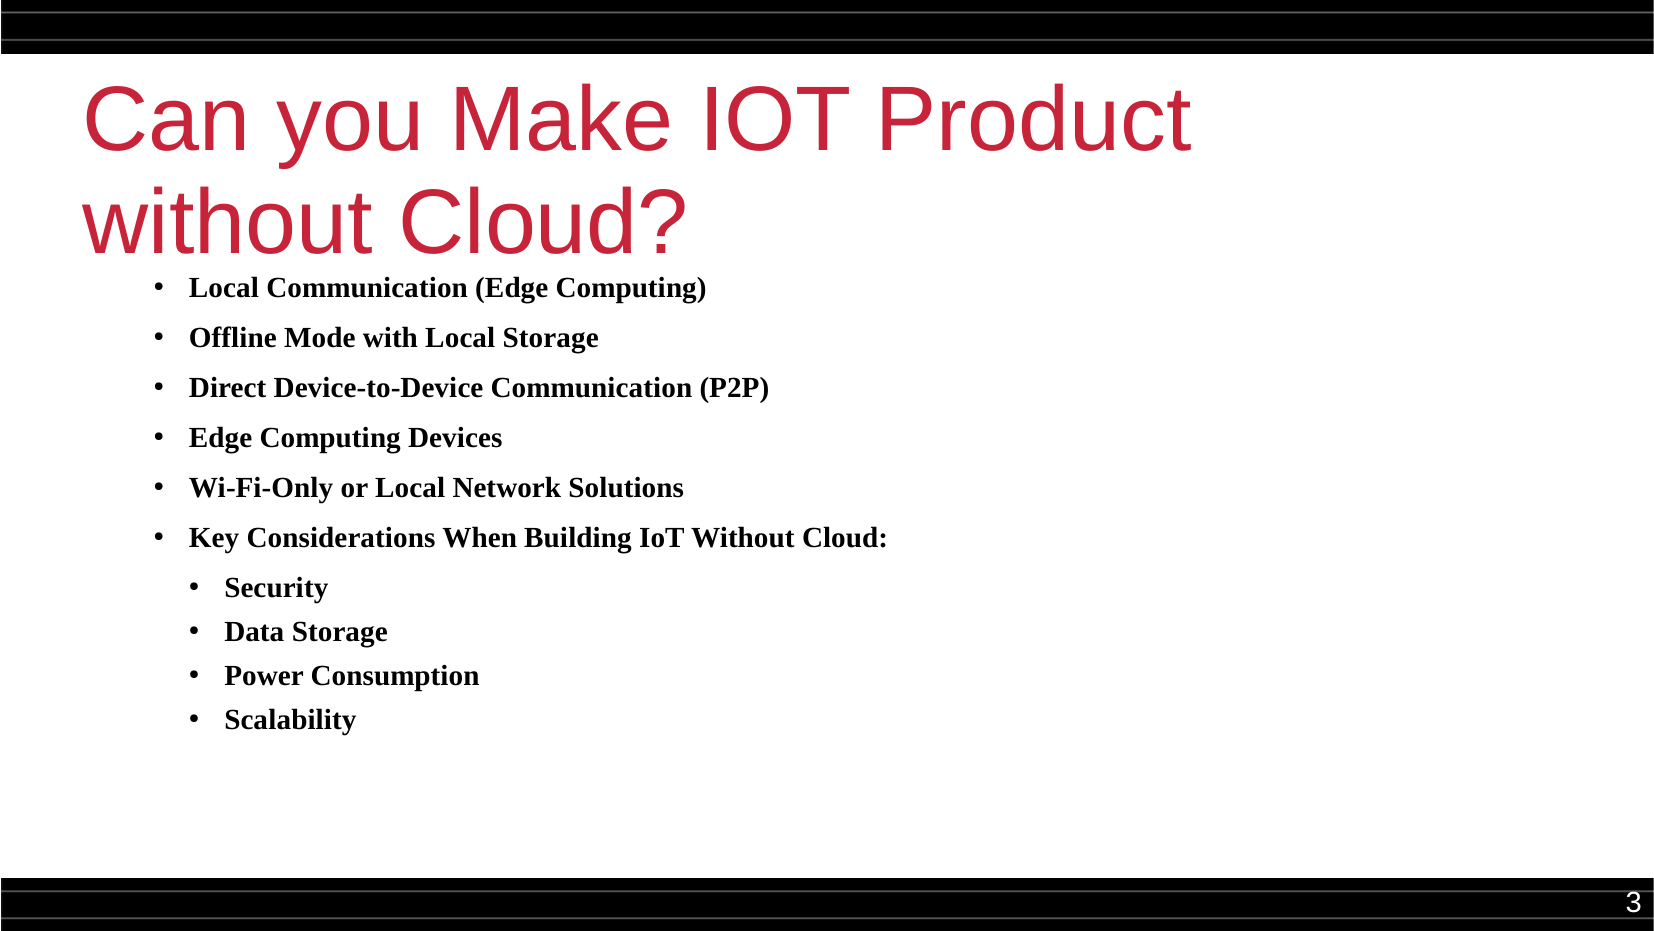

# Can you Make IOT Product without Cloud?
Local Communication (Edge Computing)
Offline Mode with Local Storage
Direct Device-to-Device Communication (P2P)
Edge Computing Devices
Wi-Fi-Only or Local Network Solutions
Key Considerations When Building IoT Without Cloud:
Security
Data Storage
Power Consumption
Scalability